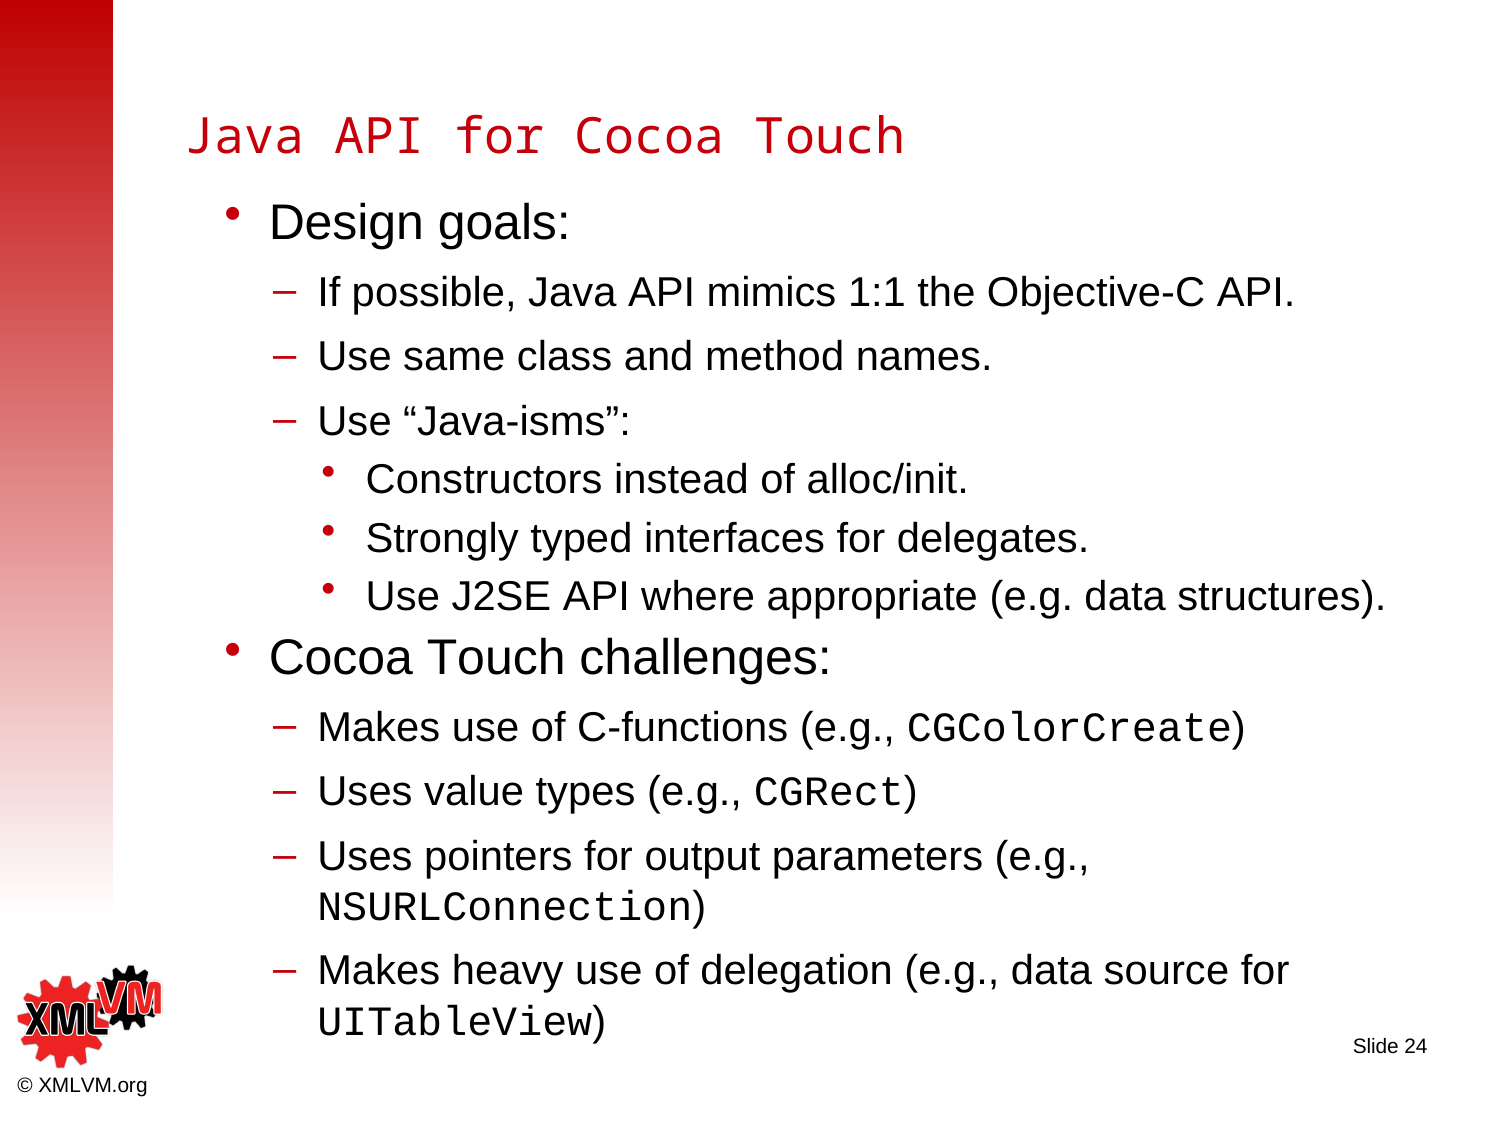

# Java API for Cocoa Touch
Design goals:
If possible, Java API mimics 1:1 the Objective-C API.
Use same class and method names.
Use “Java-isms”:
Constructors instead of alloc/init.
Strongly typed interfaces for delegates.
Use J2SE API where appropriate (e.g. data structures).
Cocoa Touch challenges:
Makes use of C-functions (e.g., CGColorCreate)
Uses value types (e.g., CGRect)
Uses pointers for output parameters (e.g., NSURLConnection)
Makes heavy use of delegation (e.g., data source for UITableView)